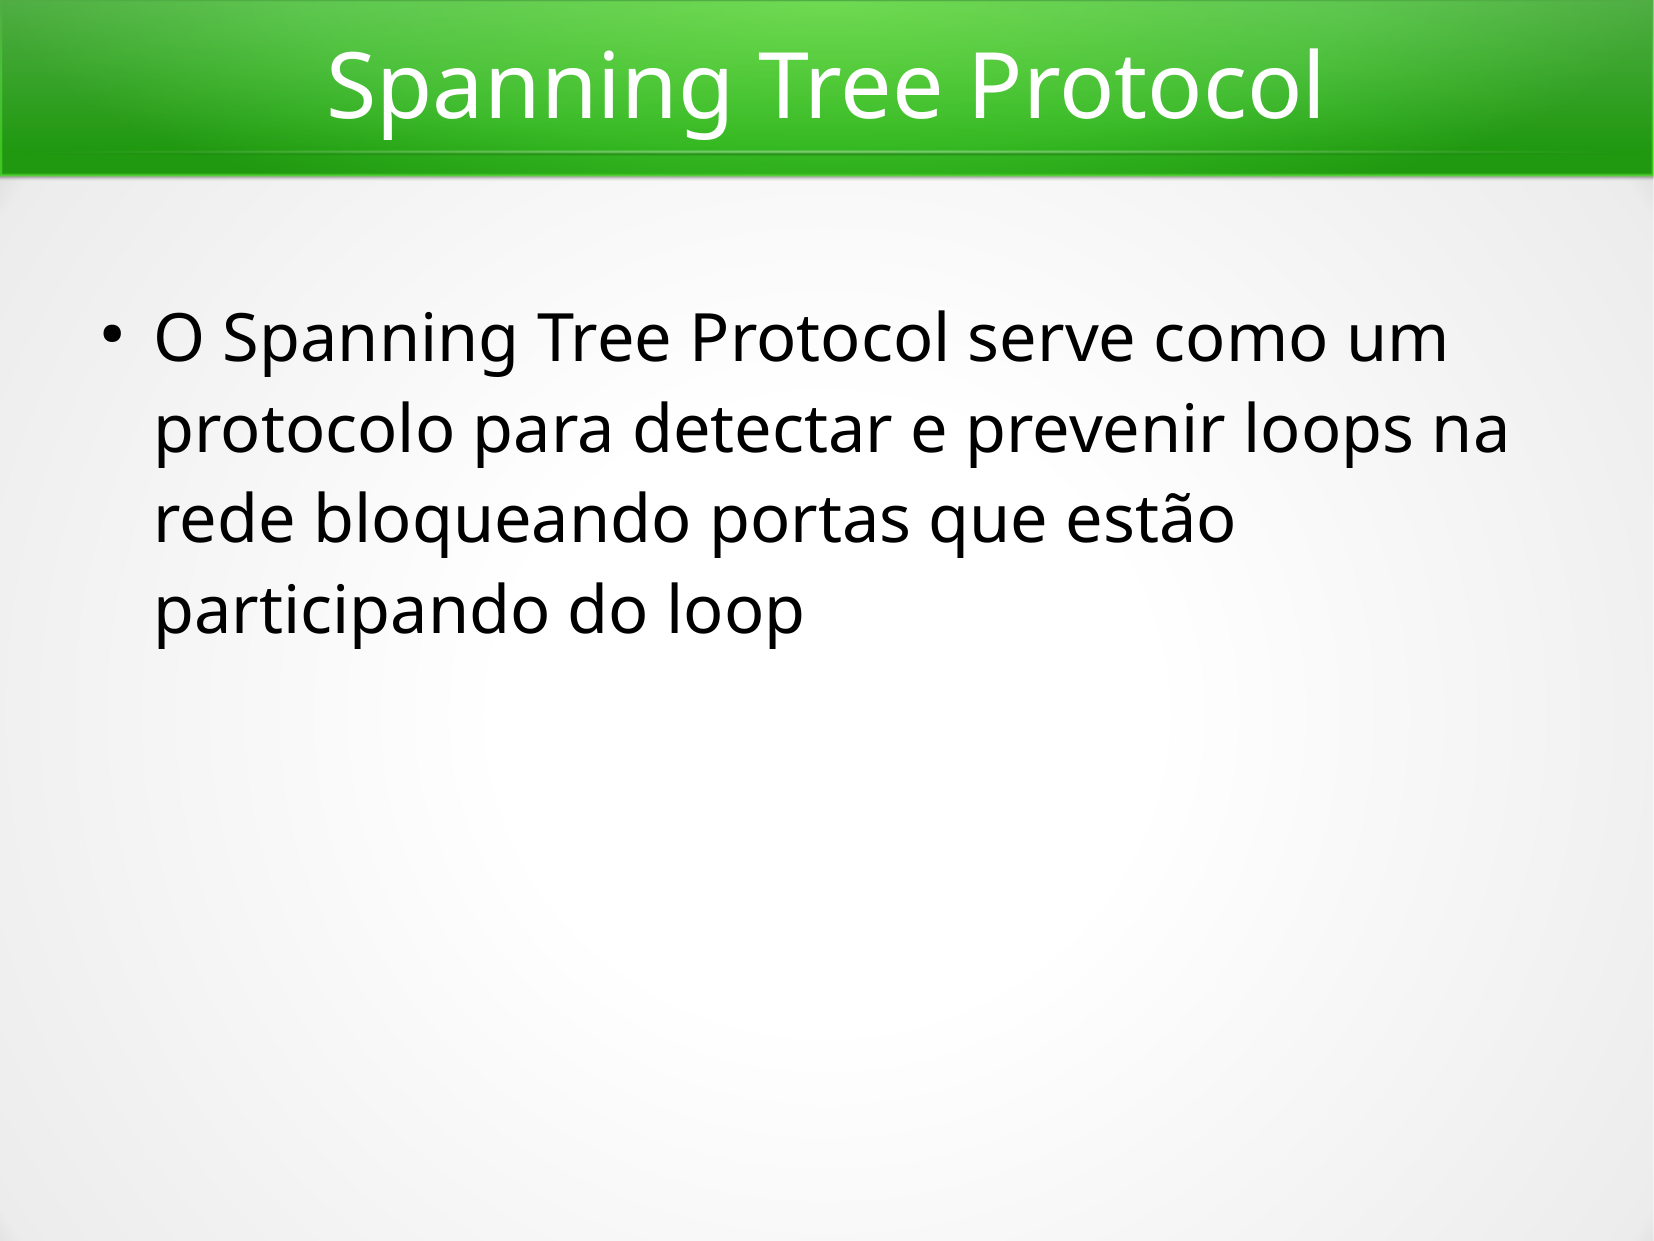

# Spanning Tree Protocol
O Spanning Tree Protocol serve como um protocolo para detectar e prevenir loops na rede bloqueando portas que estão participando do loop